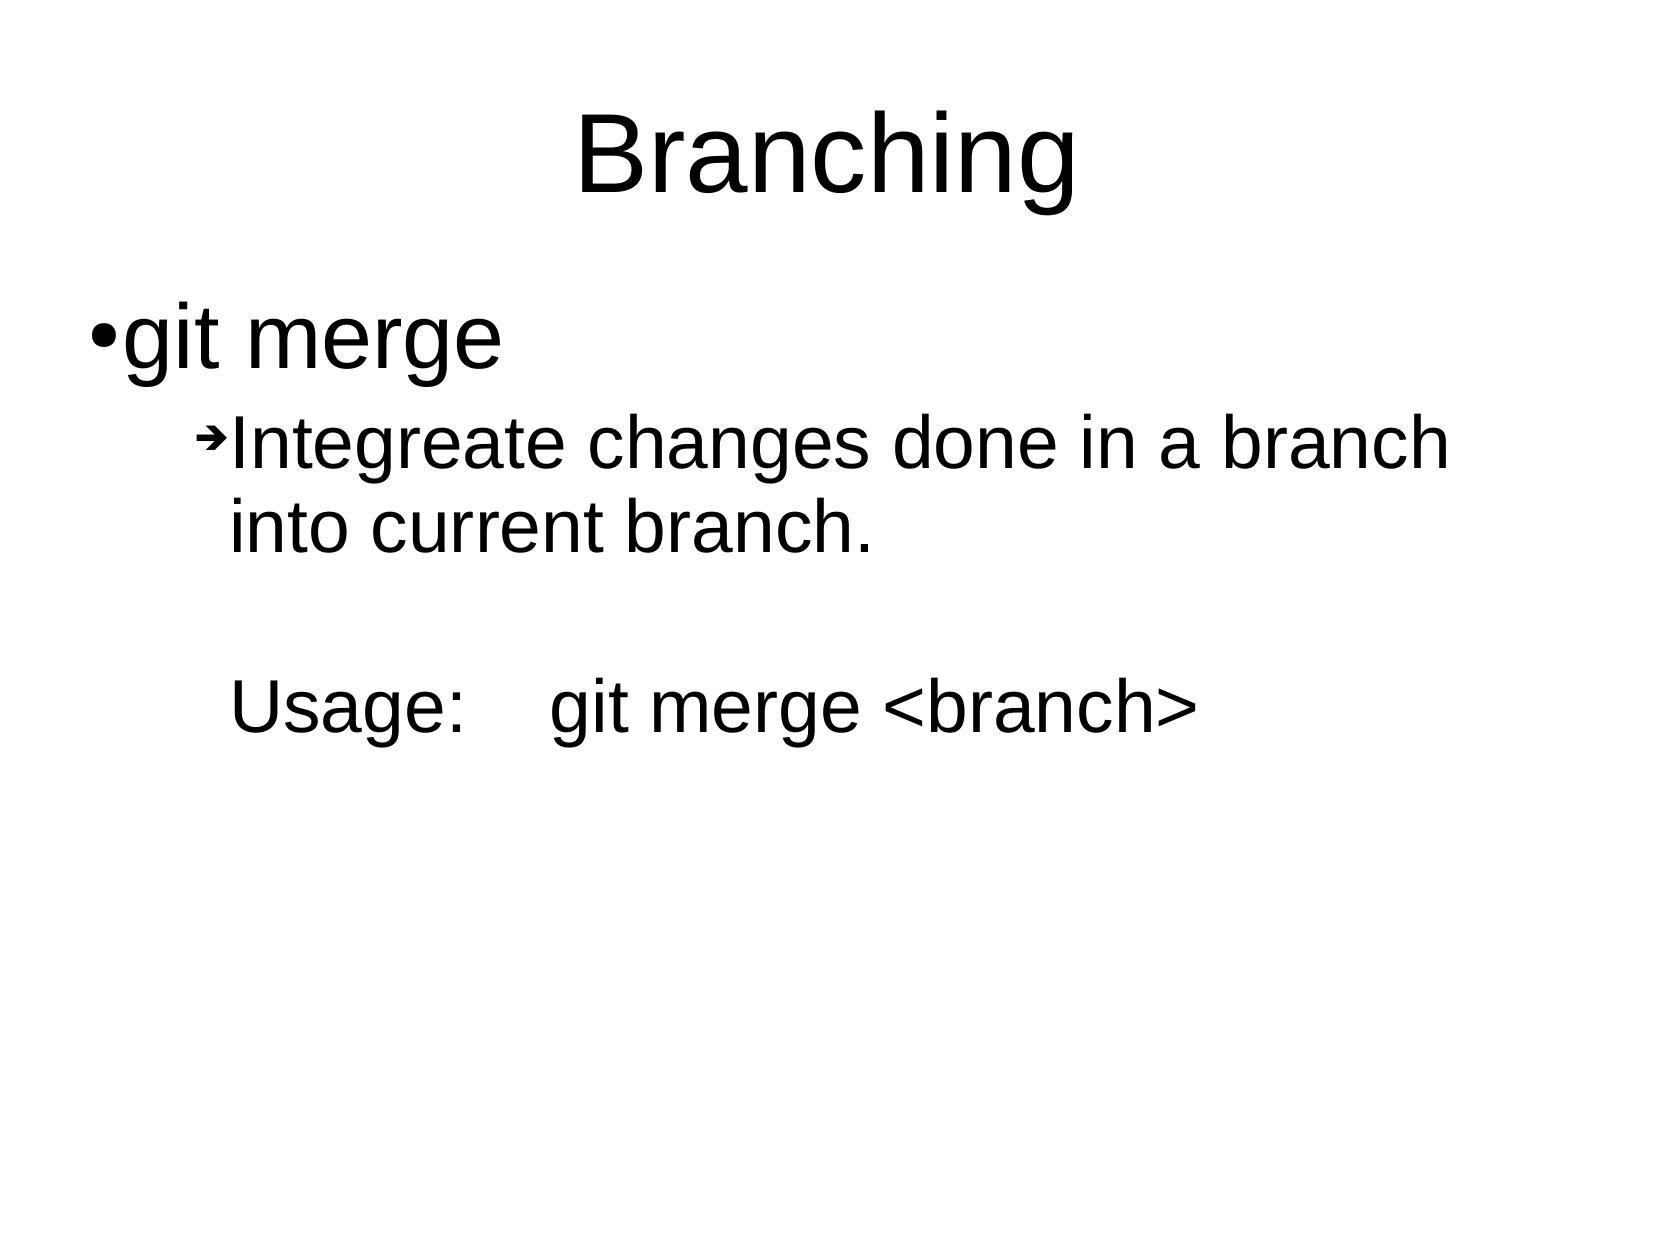

# Branching
git merge
Integreate changes done in a branch into current branch.
Usage: git merge <branch>